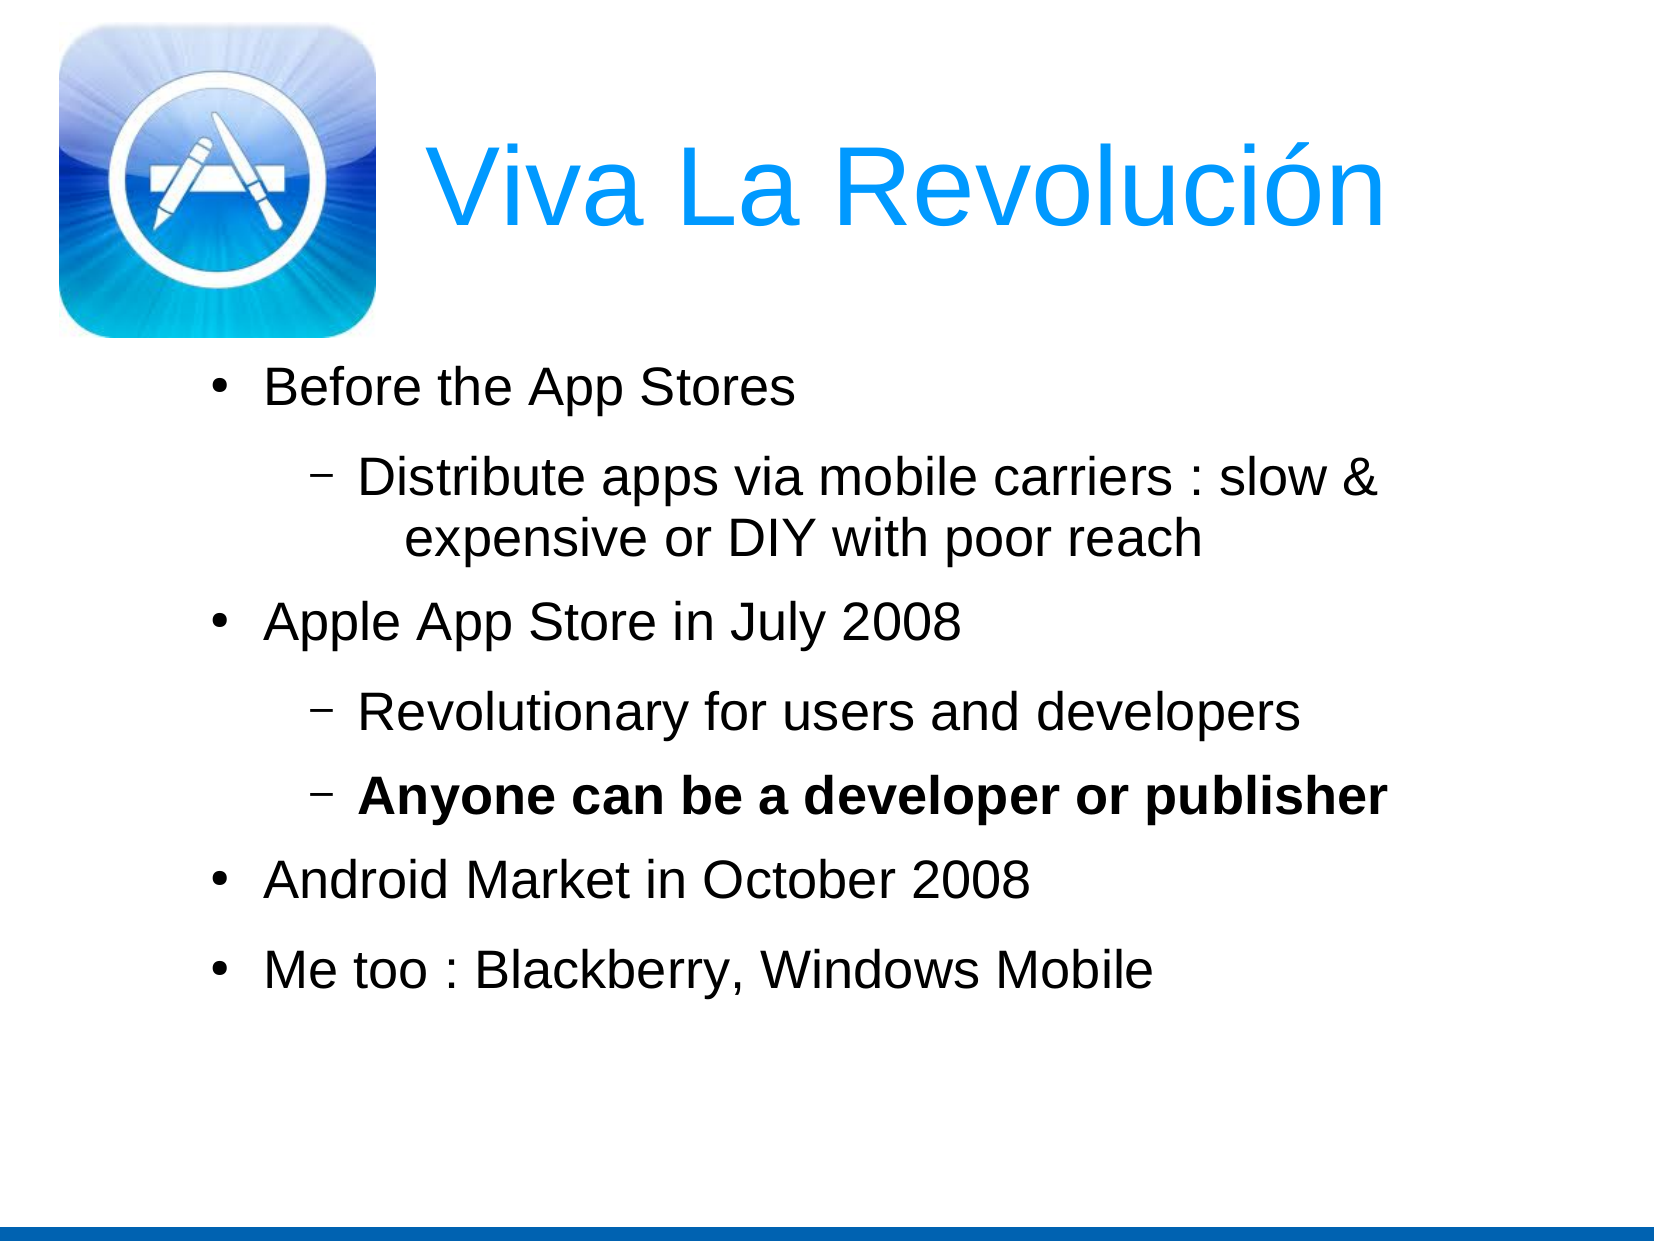

# Viva La Revolución
Before the App Stores
Distribute apps via mobile carriers : slow & expensive or DIY with poor reach
Apple App Store in July 2008
Revolutionary for users and developers
Anyone can be a developer or publisher
Android Market in October 2008
Me too : Blackberry, Windows Mobile